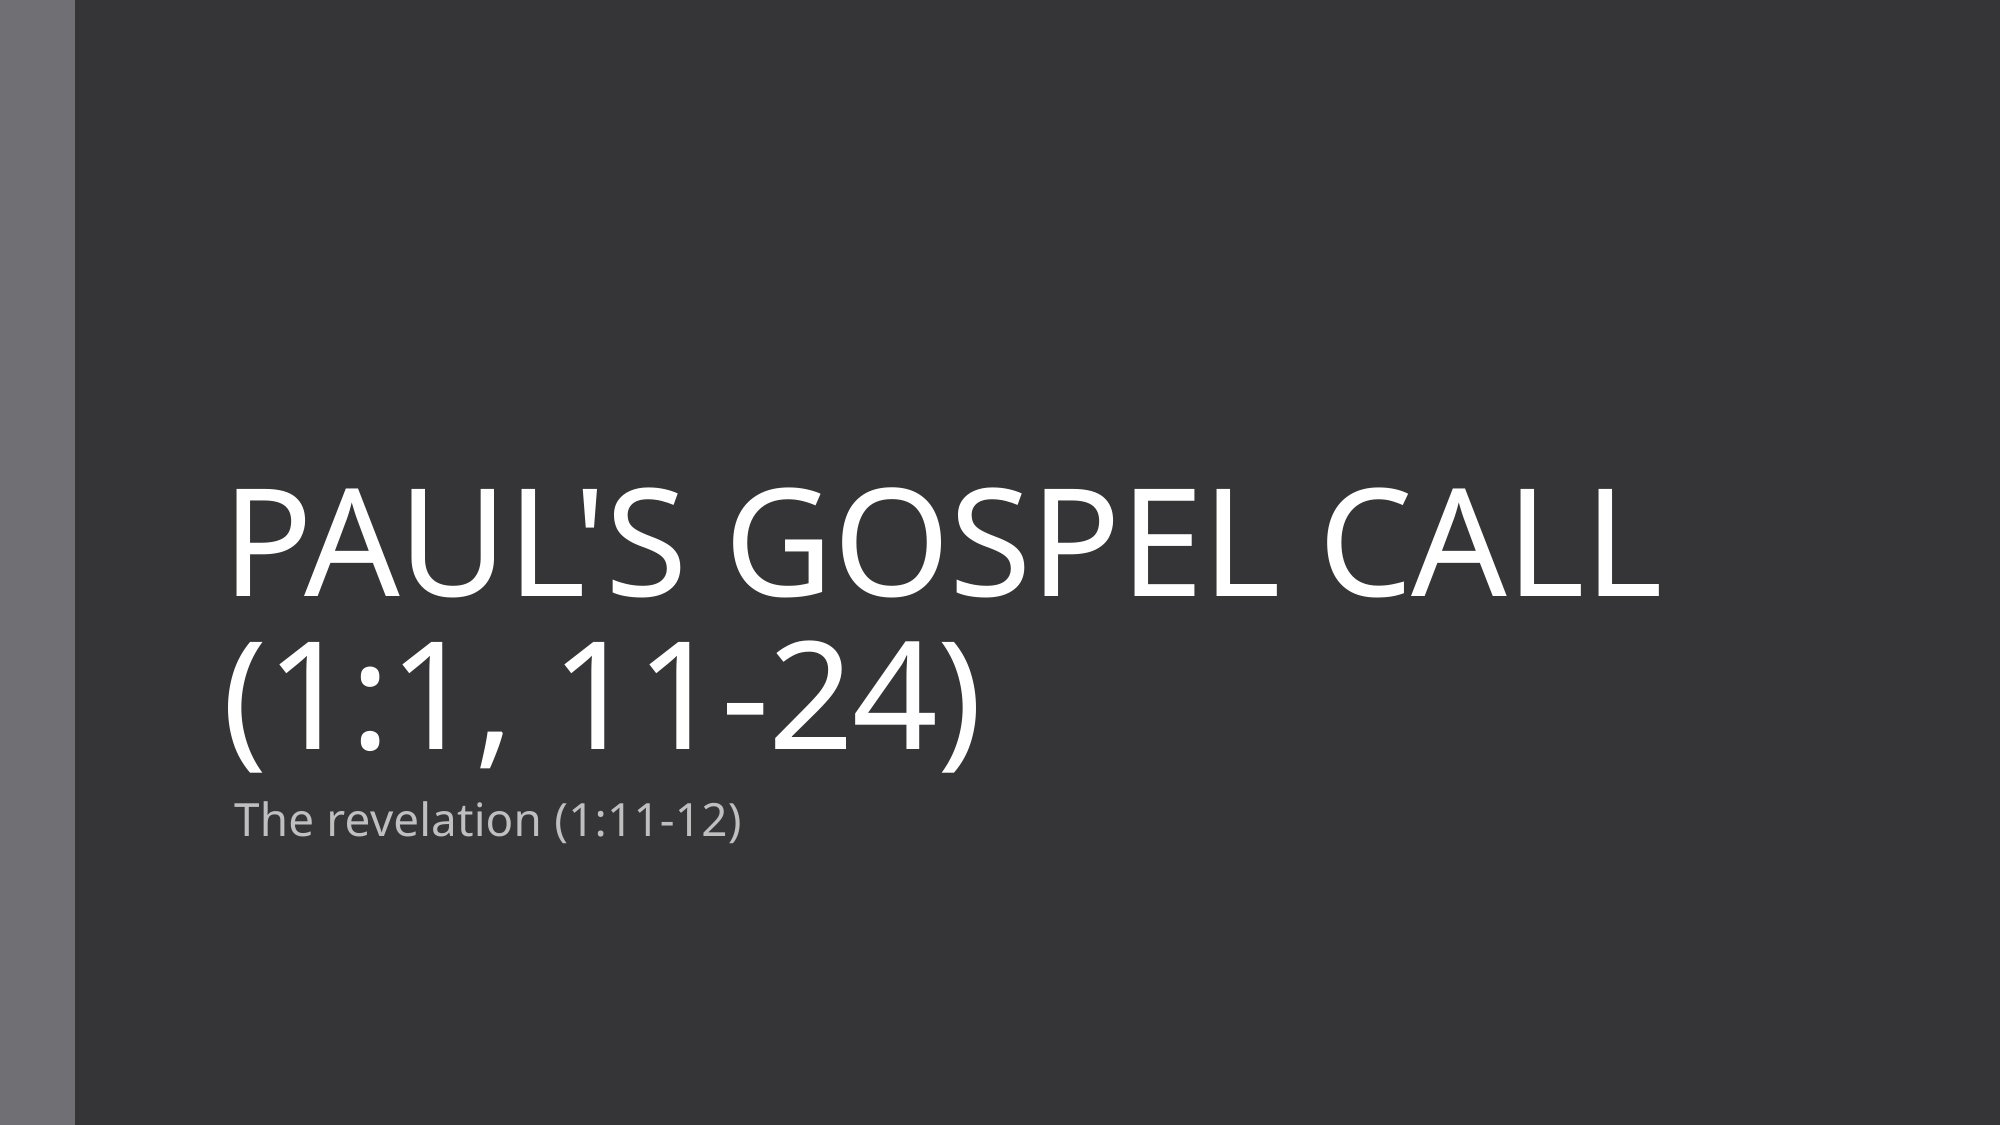

# PAUL'S GOSPEL CALL (1:1, 11-24)
 The revelation (1:11-12)